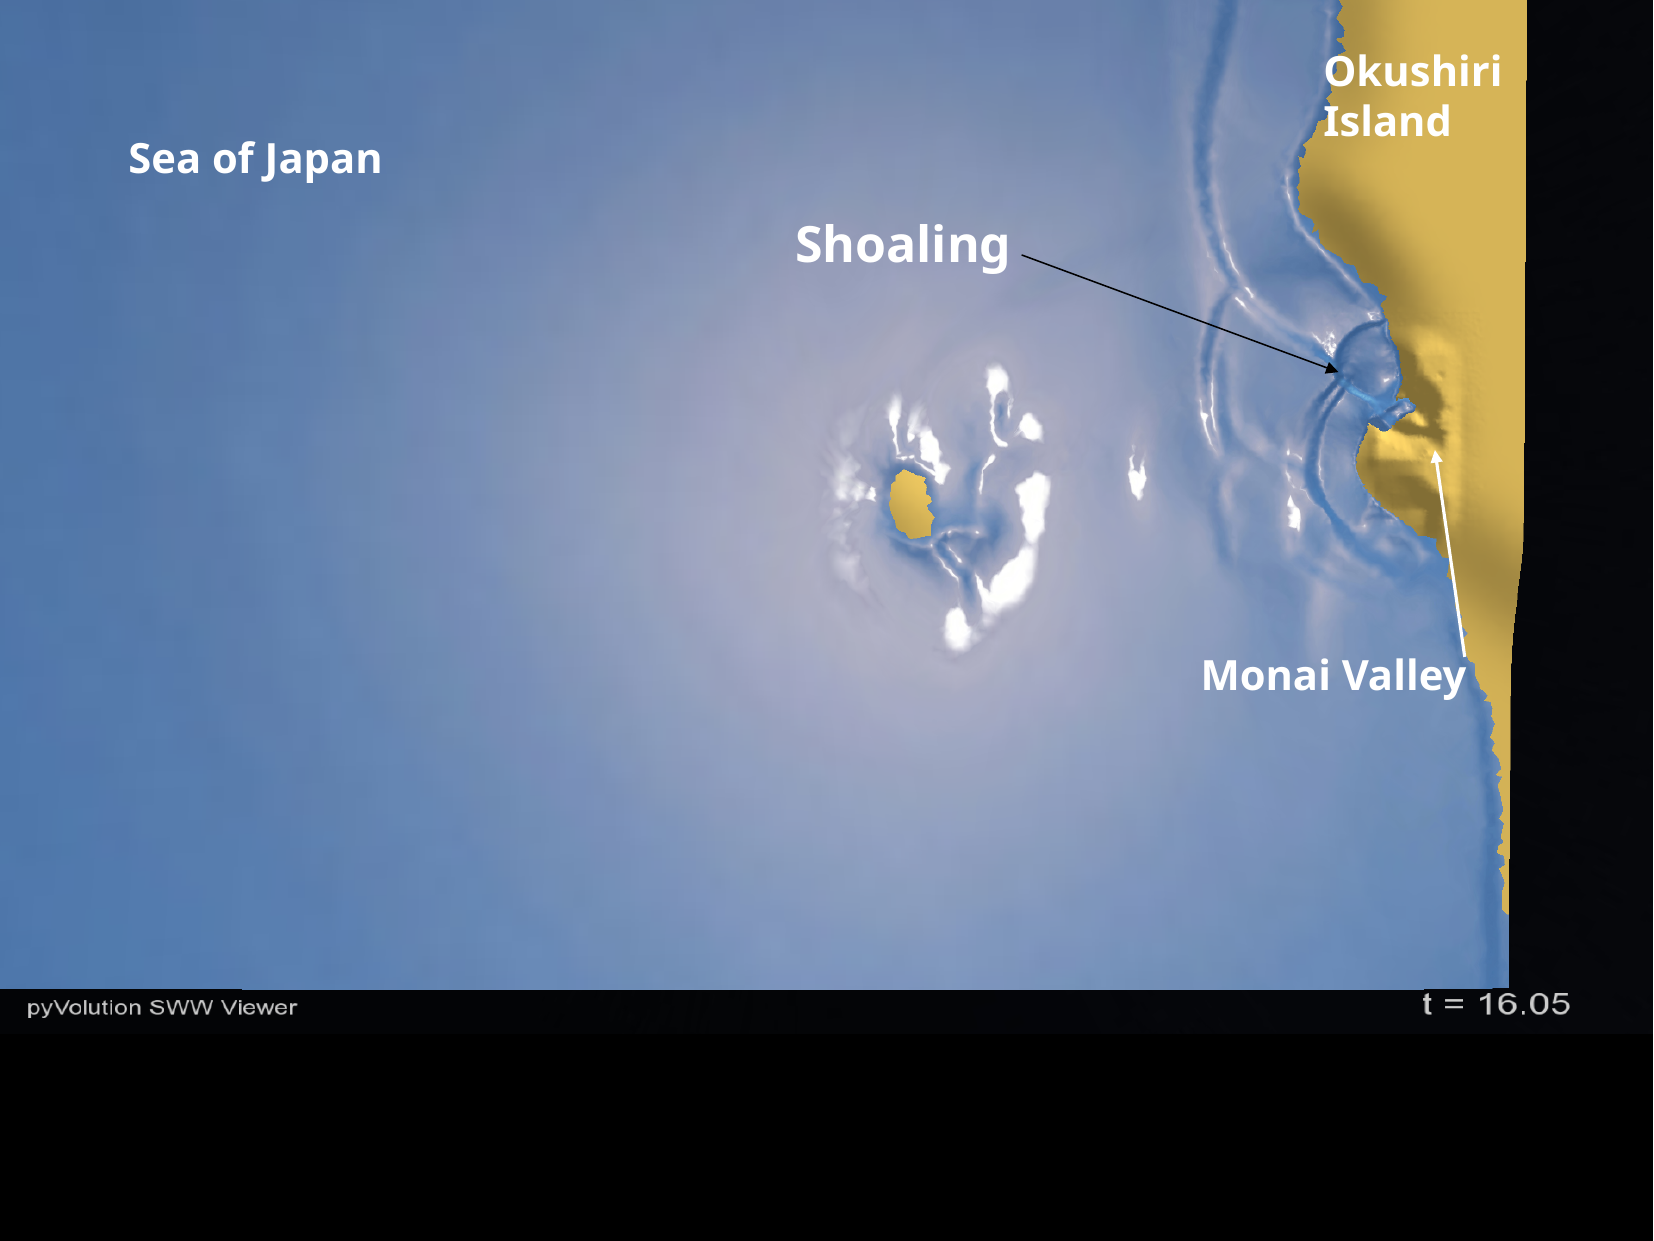

Okushiri Island
Sea of Japan
Monai Valley
Shoaling